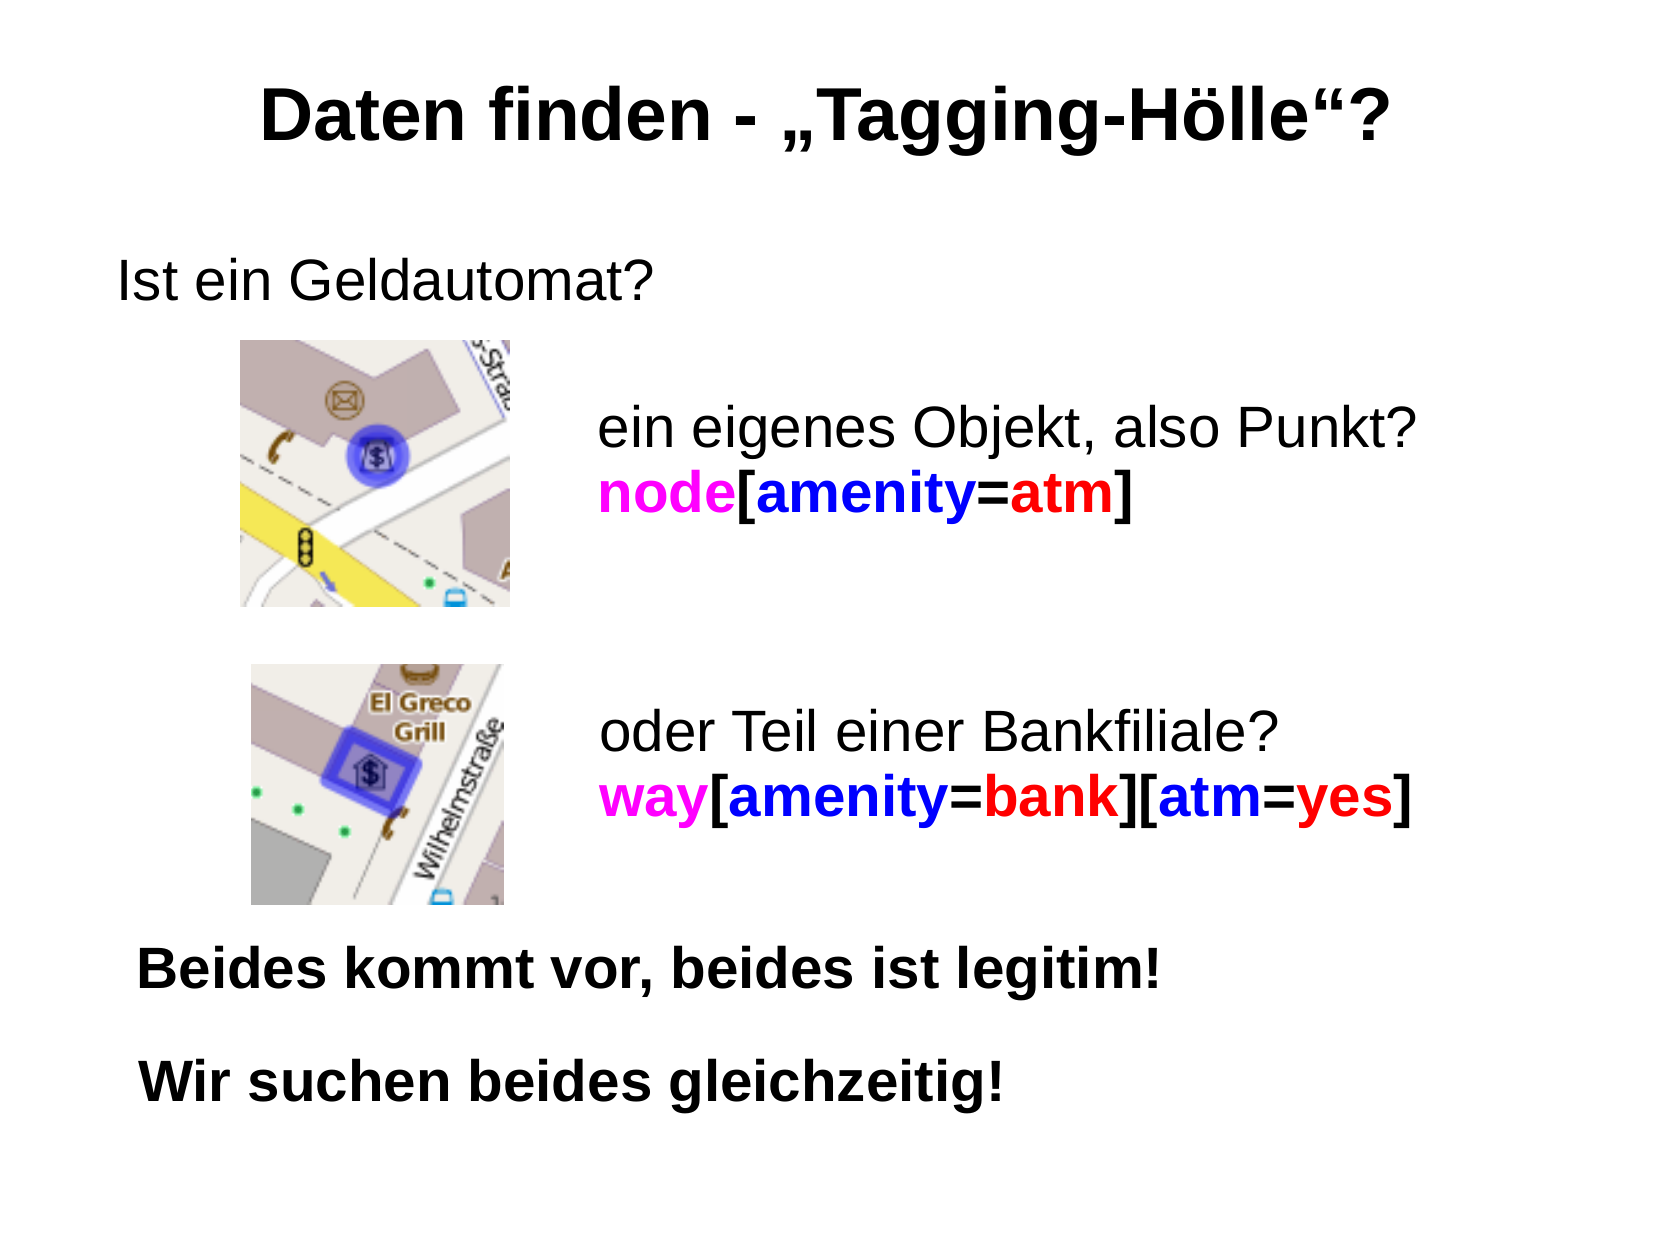

Daten finden - „Tagging-Hölle“?
Ist ein Geldautomat?
ein eigenes Objekt, also Punkt?
node[amenity=atm]
oder Teil einer Bankfiliale?
way[amenity=bank][atm=yes]
Beides kommt vor, beides ist legitim!
Wir suchen beides gleichzeitig!